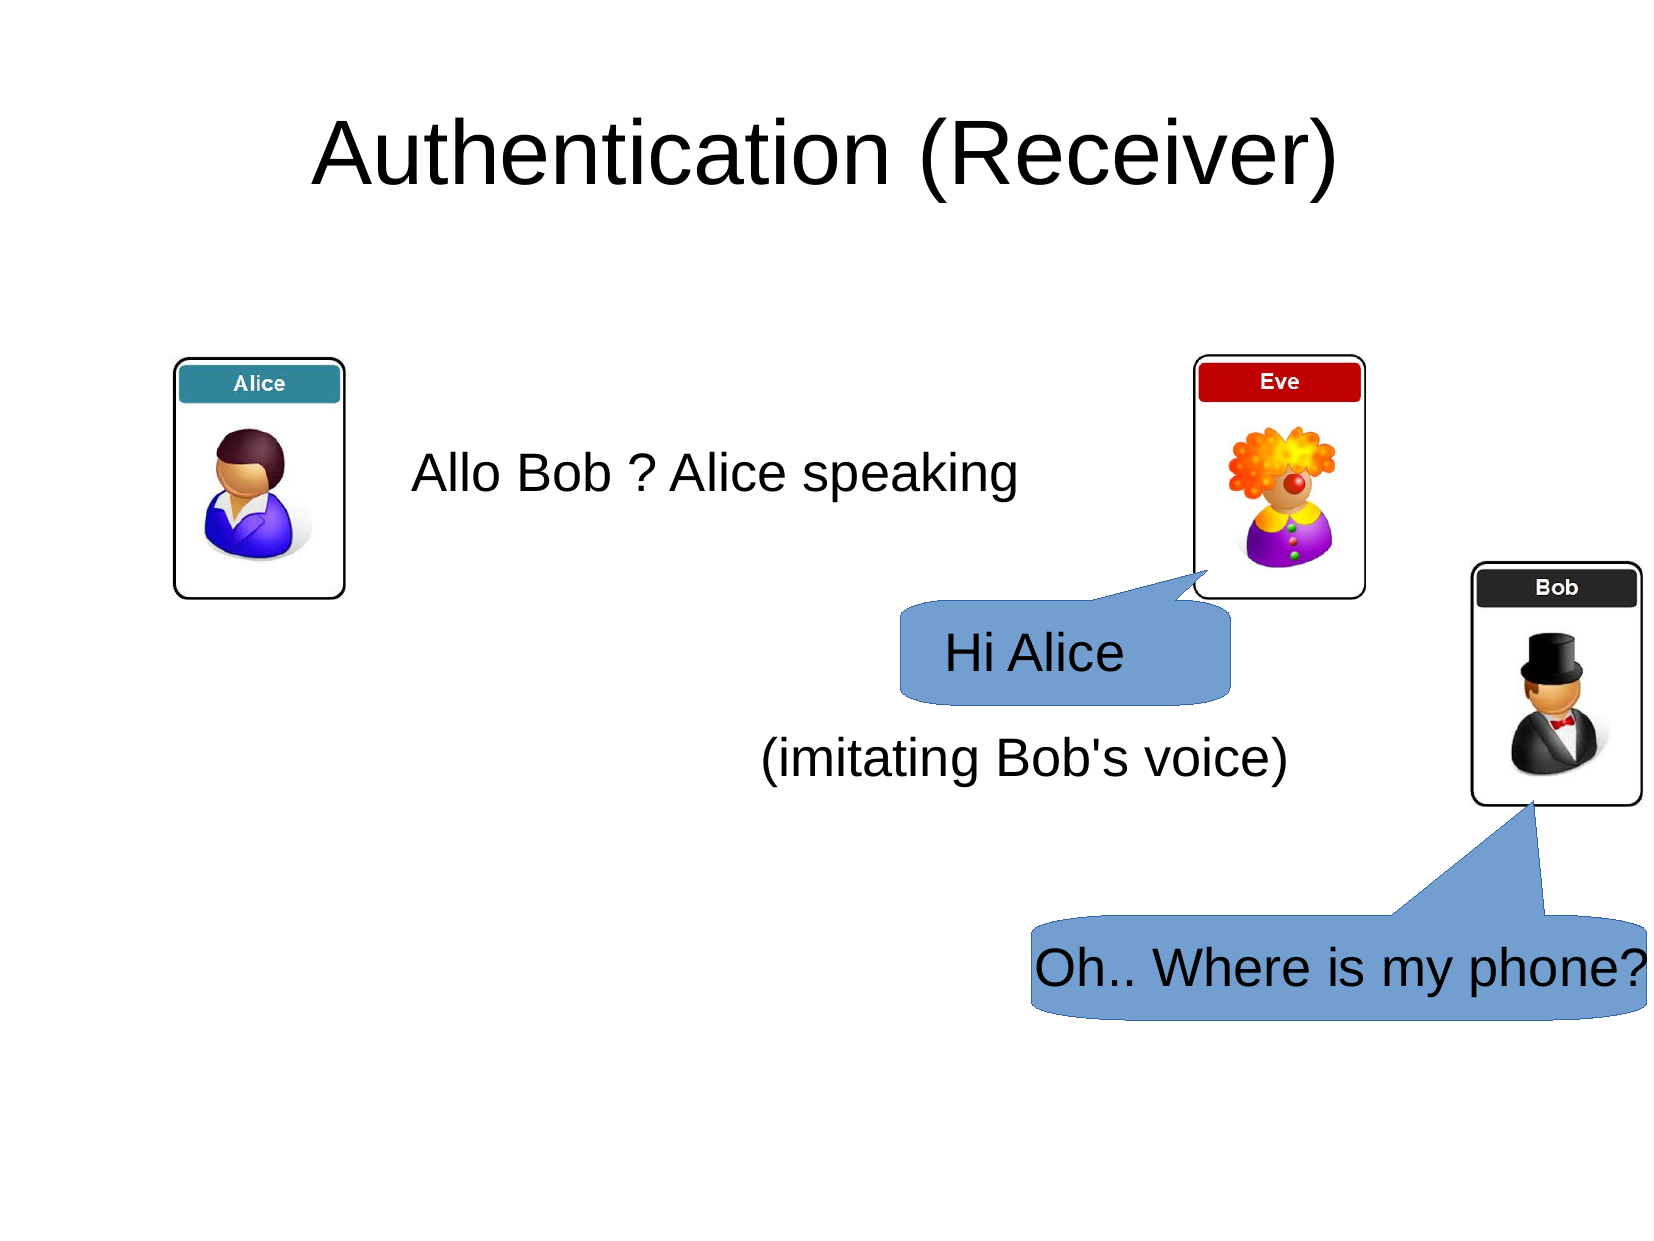

# Authentication (Receiver)
Allo Bob ? Alice speaking
Hi Alice
(imitating Bob's voice)
Oh.. Where is my phone?